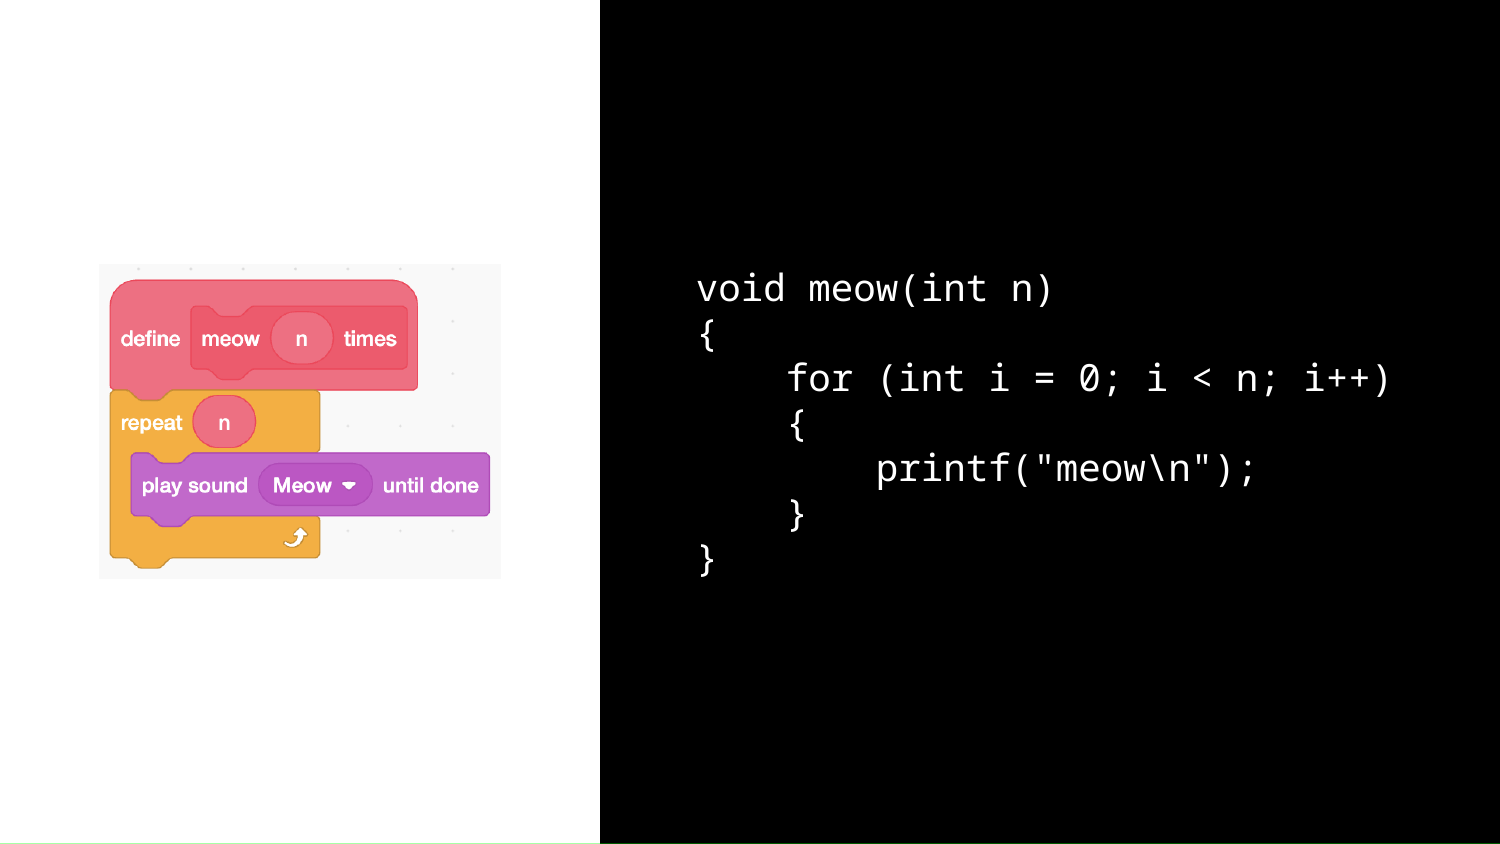

void meow(int n)
{
 for (int i = 0; i < n; i++)
 {
 printf("meow\n");
 }
}